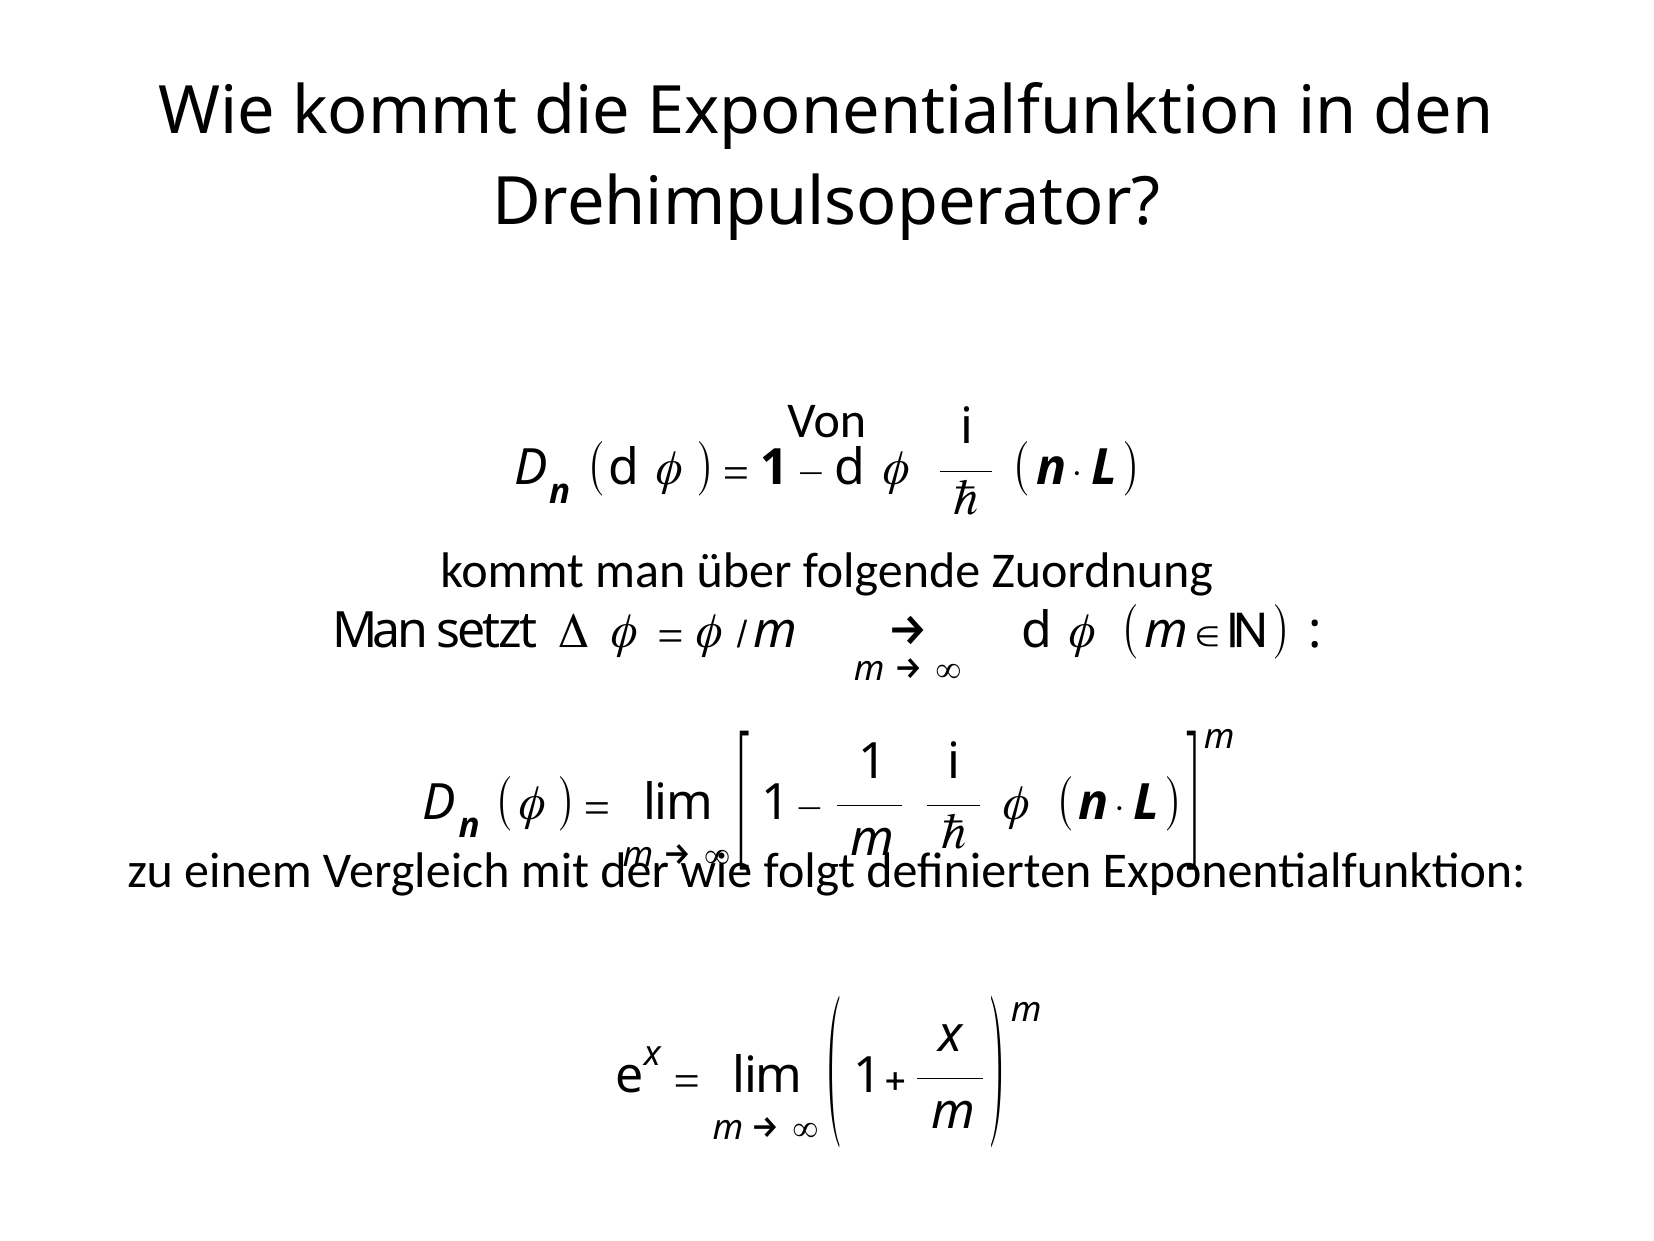

# Wie kommt die Exponentialfunktion in den Drehimpulsoperator?
Von
kommt man über folgende Zuordnung
zu einem Vergleich mit der wie folgt definierten Exponentialfunktion: